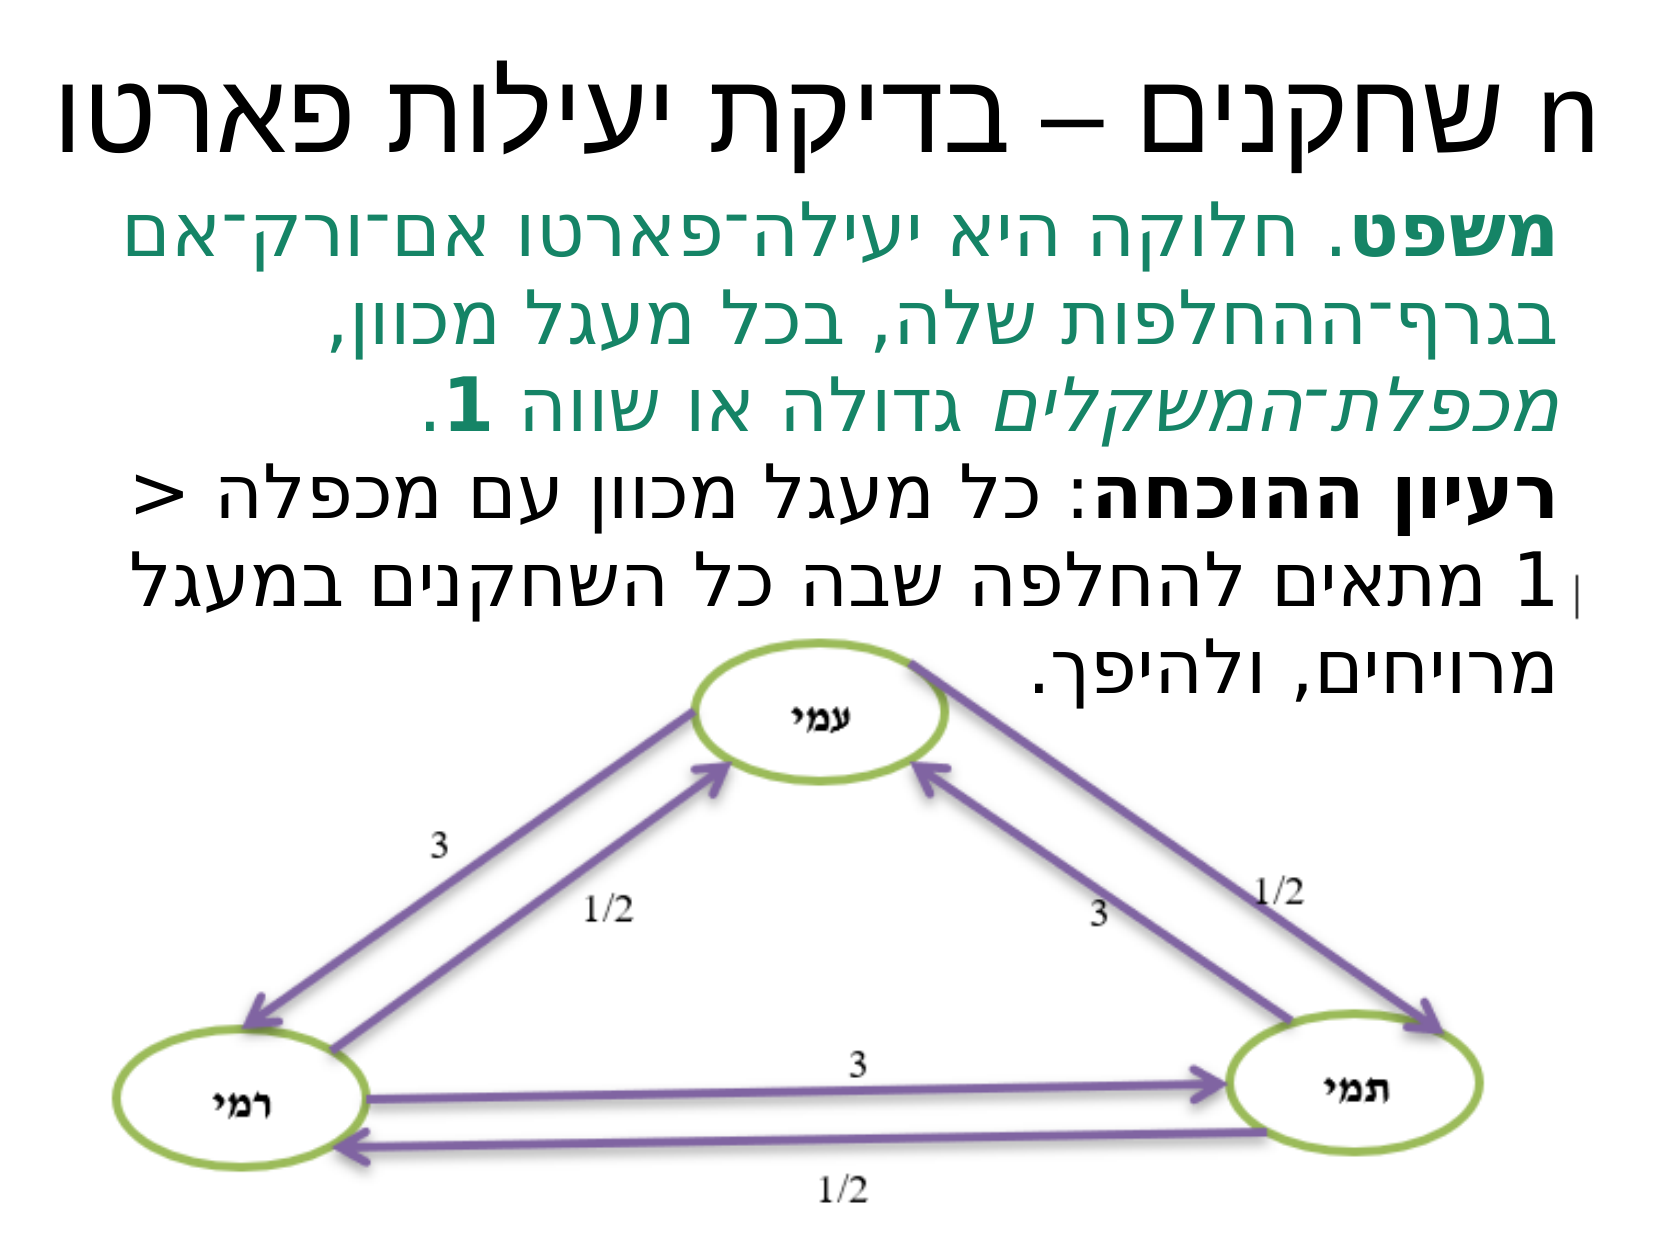

# n שחקנים – בדיקת יעילות פארטו
משפט. חלוקה היא יעילה־פארטו אם־ורק־אם בגרף־ההחלפות שלה, בכל מעגל מכוון, מכפלת־המשקלים גדולה או שווה 1.
רעיון ההוכחה: כל מעגל מכוון עם מכפלה < 1 מתאים להחלפה שבה כל השחקנים במעגל מרויחים, ולהיפך.